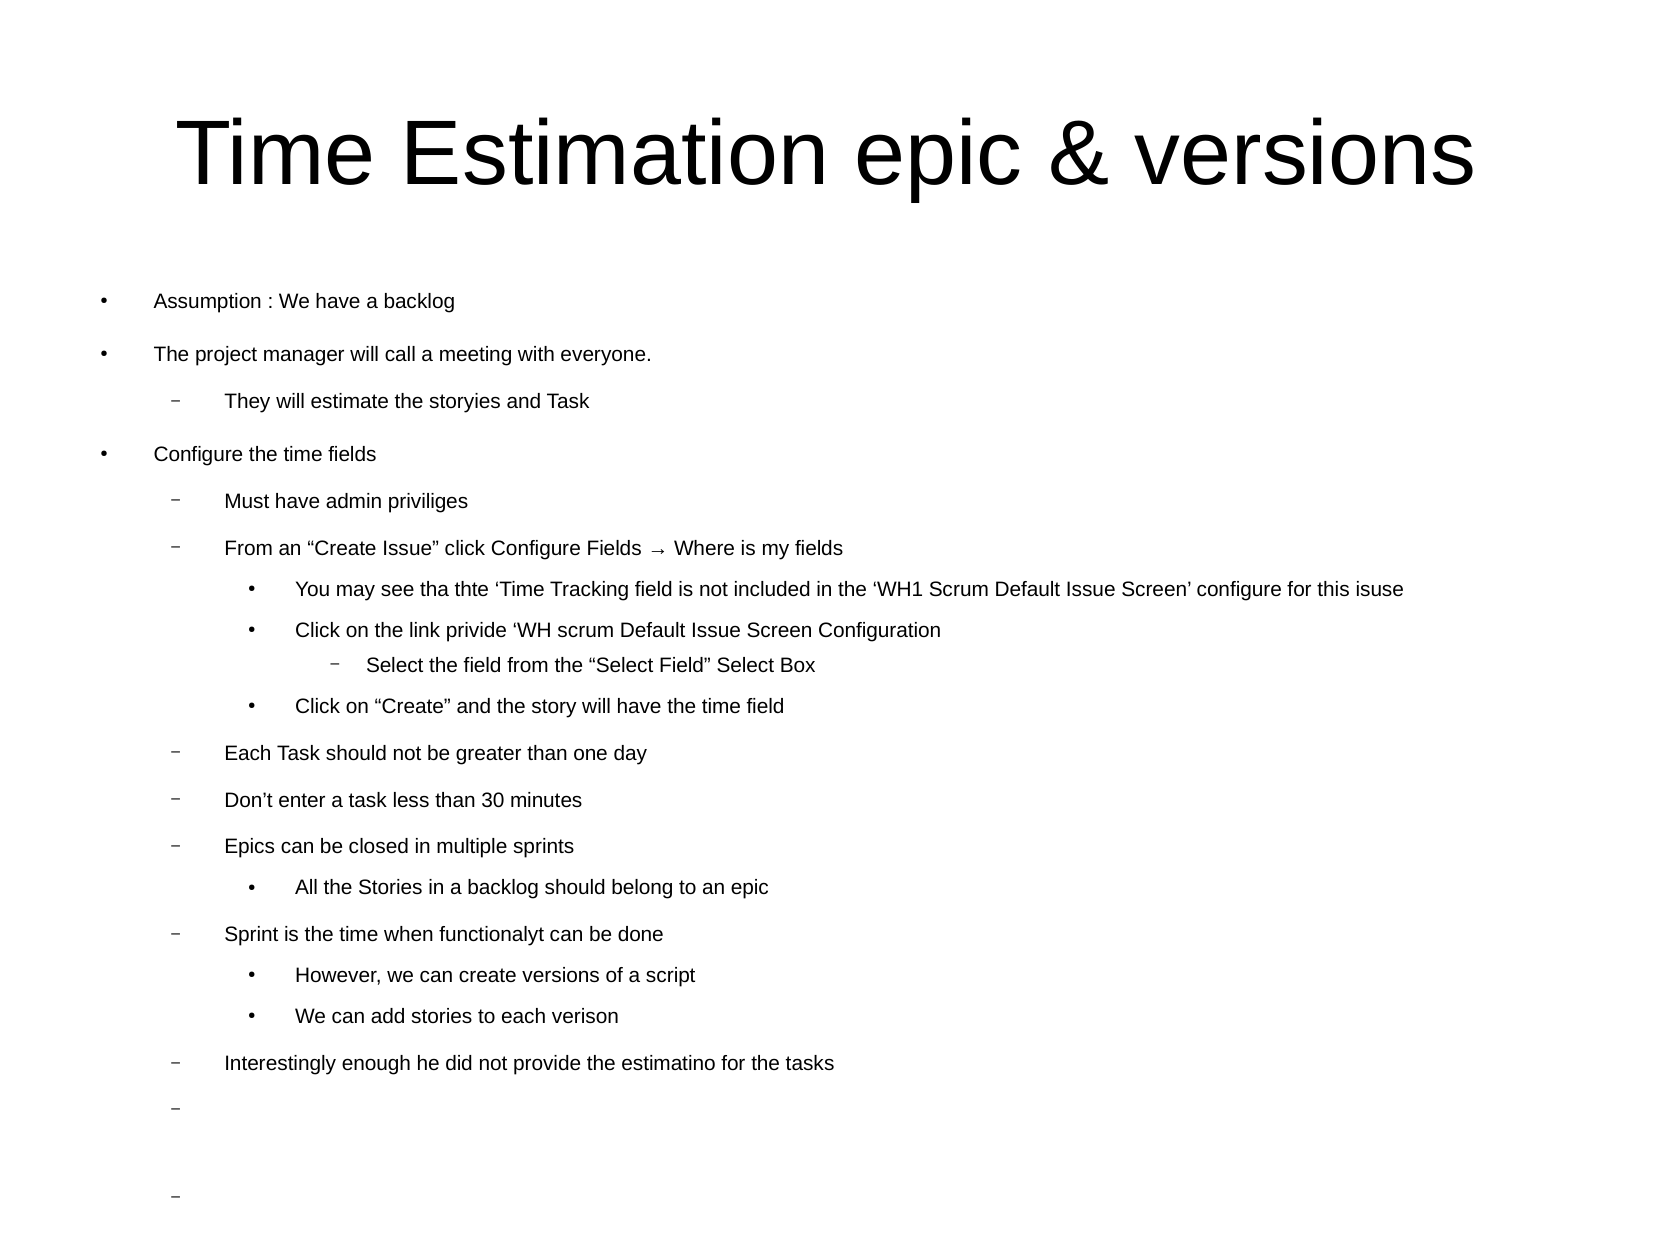

# Time Estimation epic & versions
Assumption : We have a backlog
The project manager will call a meeting with everyone.
They will estimate the storyies and Task
Configure the time fields
Must have admin priviliges
From an “Create Issue” click Configure Fields → Where is my fields
You may see tha thte ‘Time Tracking field is not included in the ‘WH1 Scrum Default Issue Screen’ configure for this isuse
Click on the link privide ‘WH scrum Default Issue Screen Configuration
Select the field from the “Select Field” Select Box
Click on “Create” and the story will have the time field
Each Task should not be greater than one day
Don’t enter a task less than 30 minutes
Epics can be closed in multiple sprints
All the Stories in a backlog should belong to an epic
Sprint is the time when functionalyt can be done
However, we can create versions of a script
We can add stories to each verison
Interestingly enough he did not provide the estimatino for the tasks